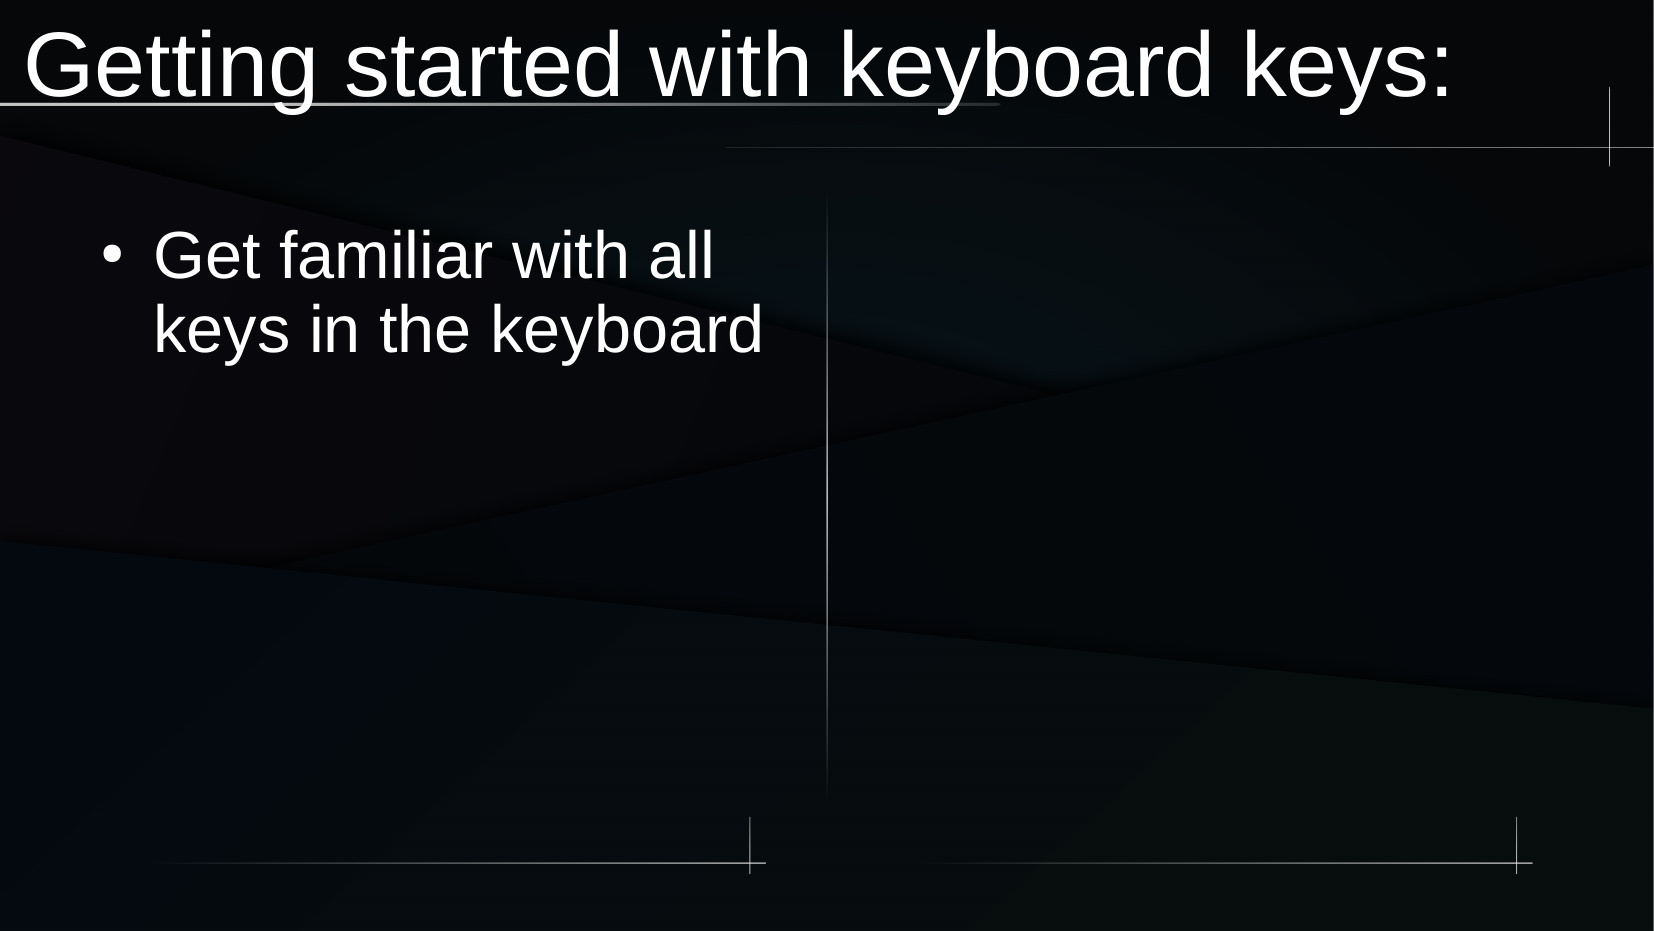

# Getting started with keyboard keys:
Get familiar with all keys in the keyboard